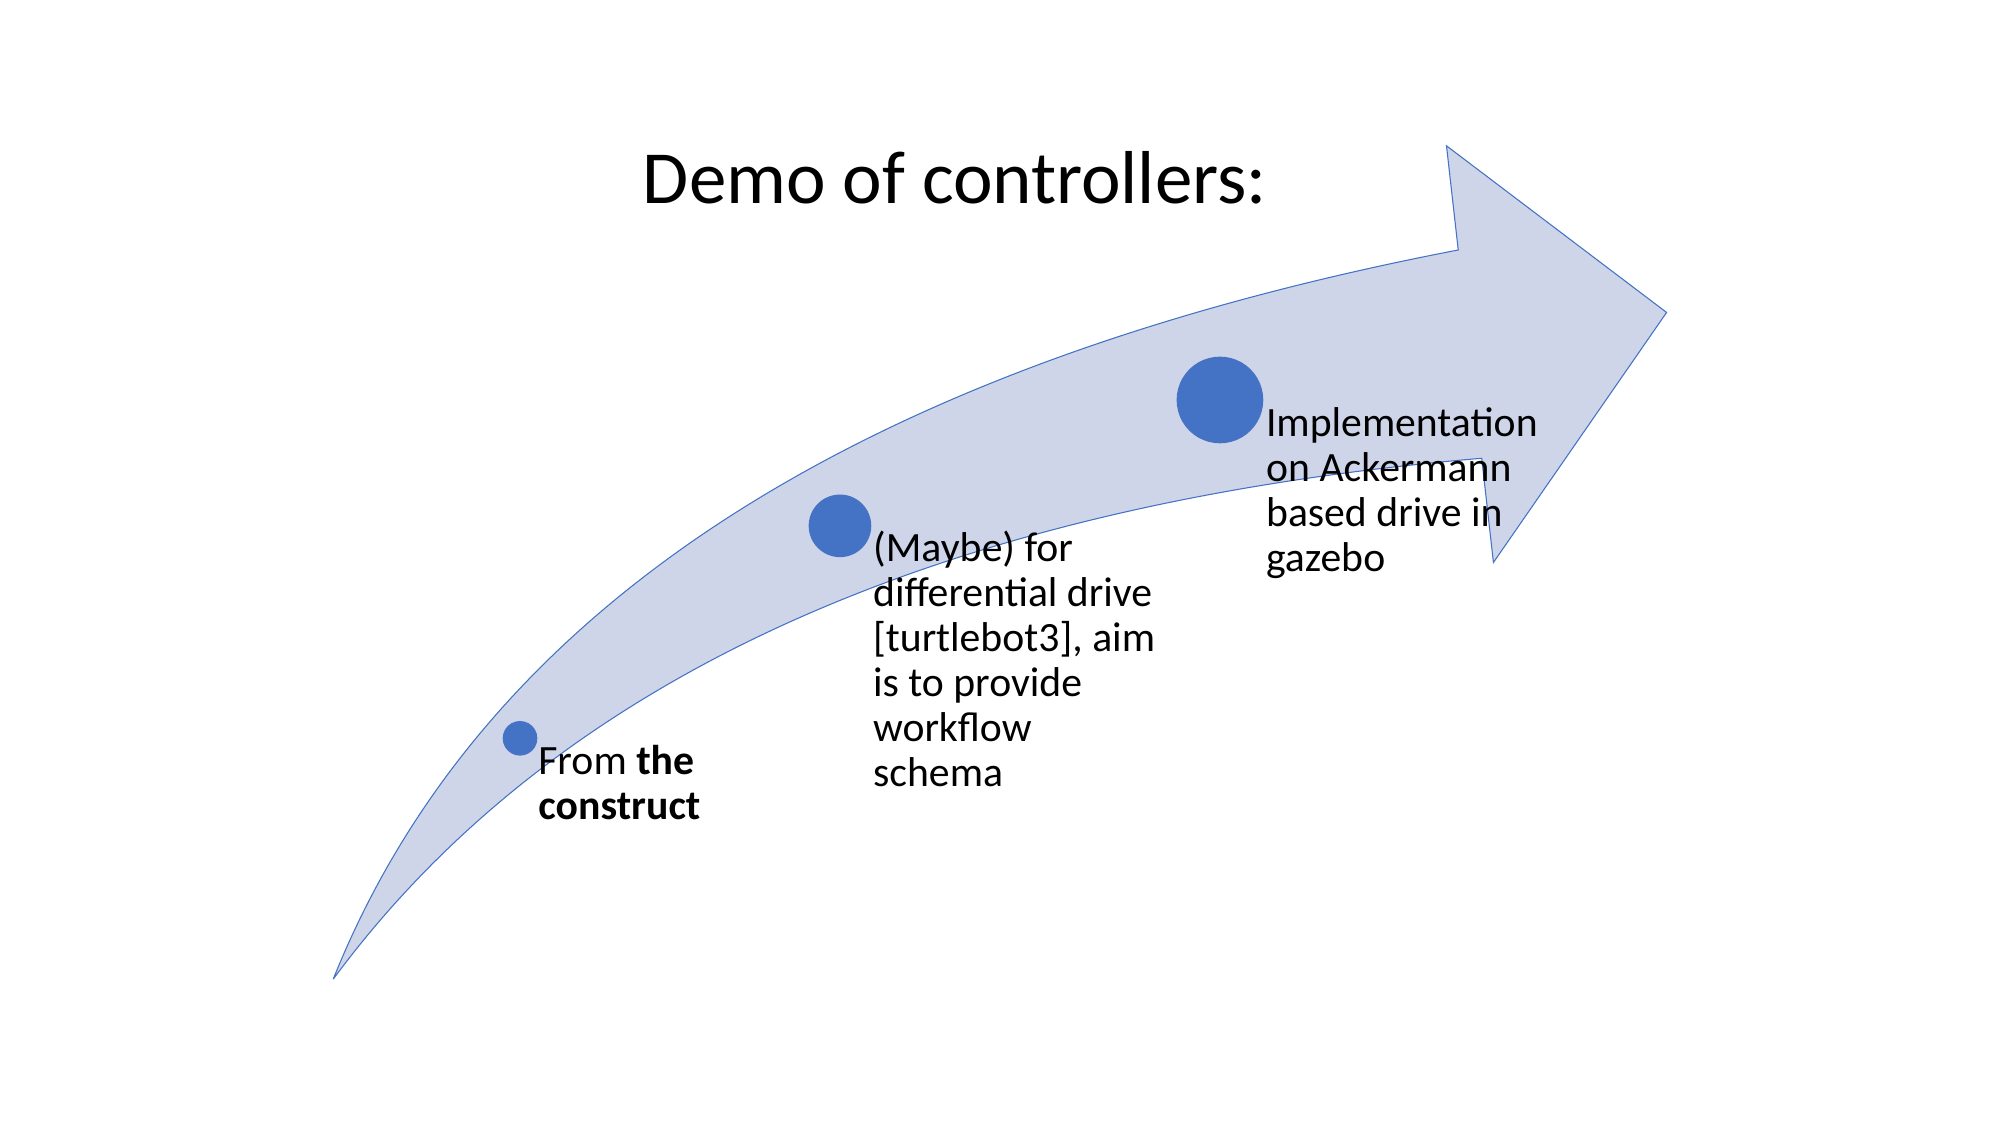

Implementation on Ackermann based drive in gazebo
(Maybe) for differential drive [turtlebot3], aim is to provide workflow schema
From the construct
Demo of controllers: